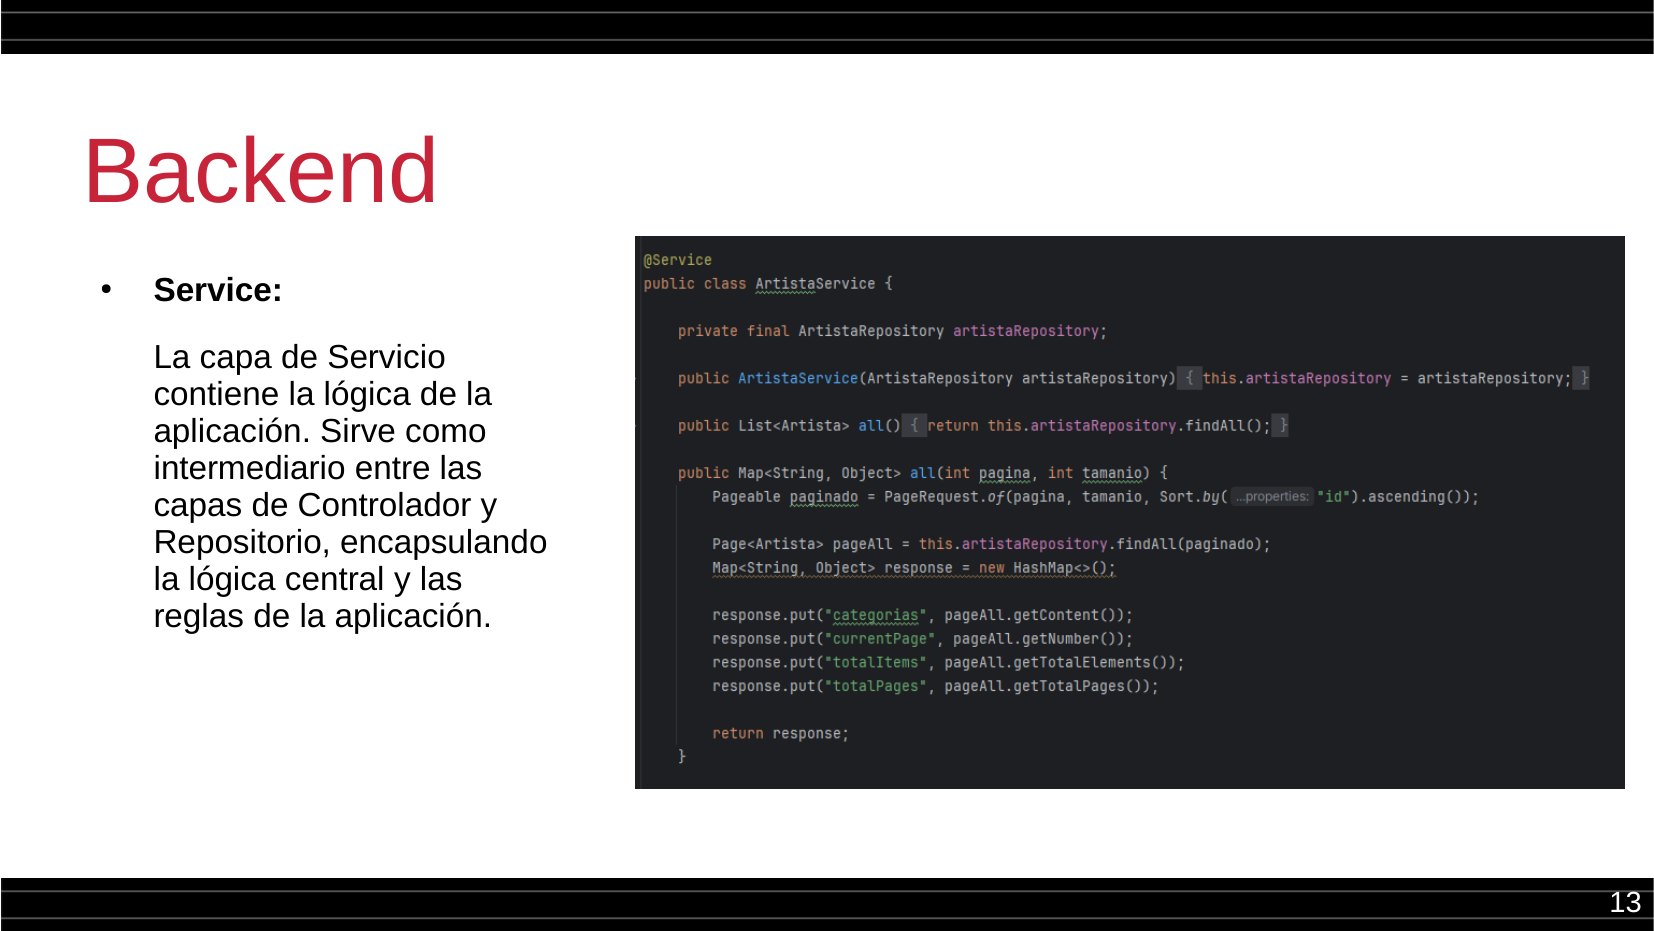

# Backend
Service:
La capa de Servicio contiene la lógica de la aplicación. Sirve como intermediario entre las capas de Controlador y Repositorio, encapsulando la lógica central y las reglas de la aplicación.